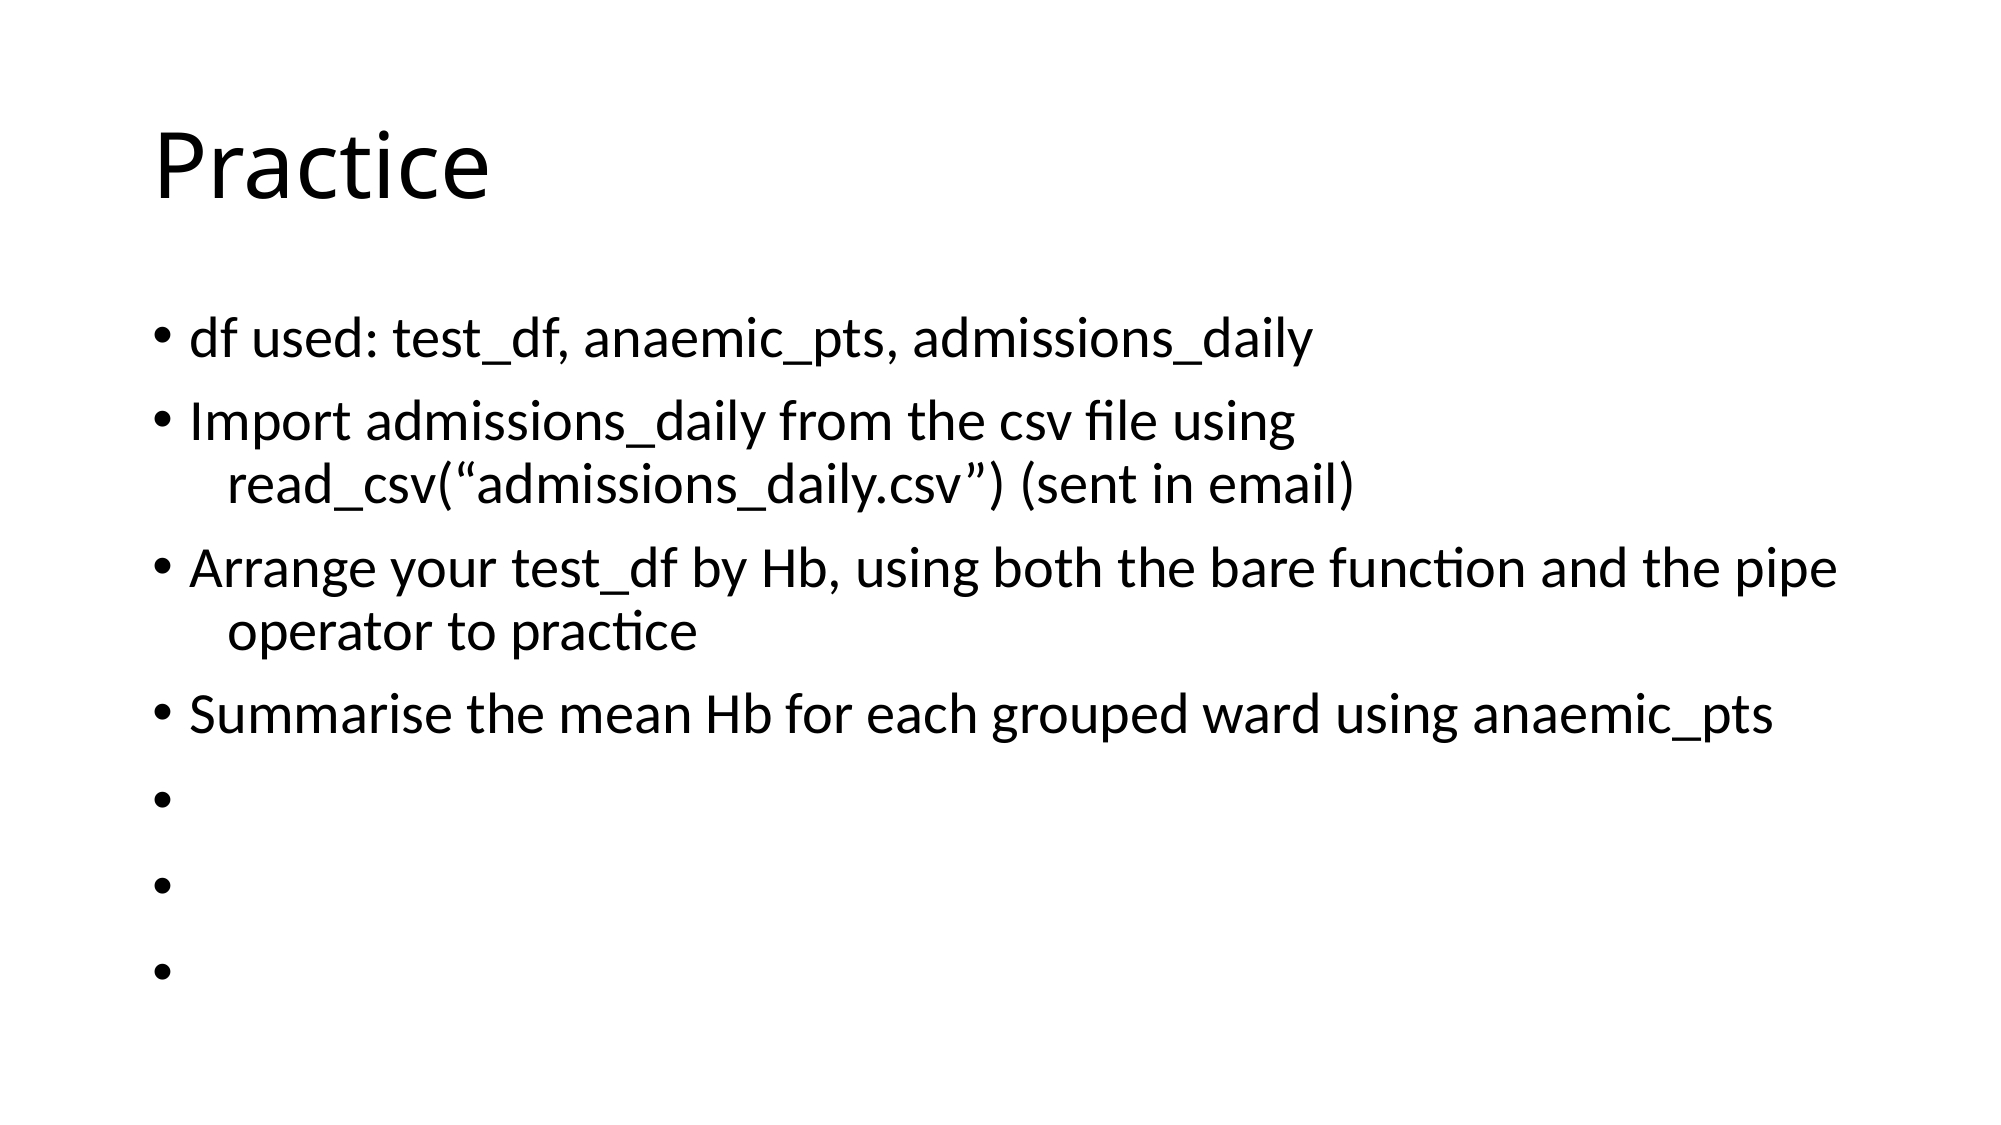

# Practice
df used: test_df, anaemic_pts, admissions_daily
Import admissions_daily from the csv file using read_csv(“admissions_daily.csv”) (sent in email)
Arrange your test_df by Hb, using both the bare function and the pipe operator to practice
Summarise the mean Hb for each grouped ward using anaemic_pts